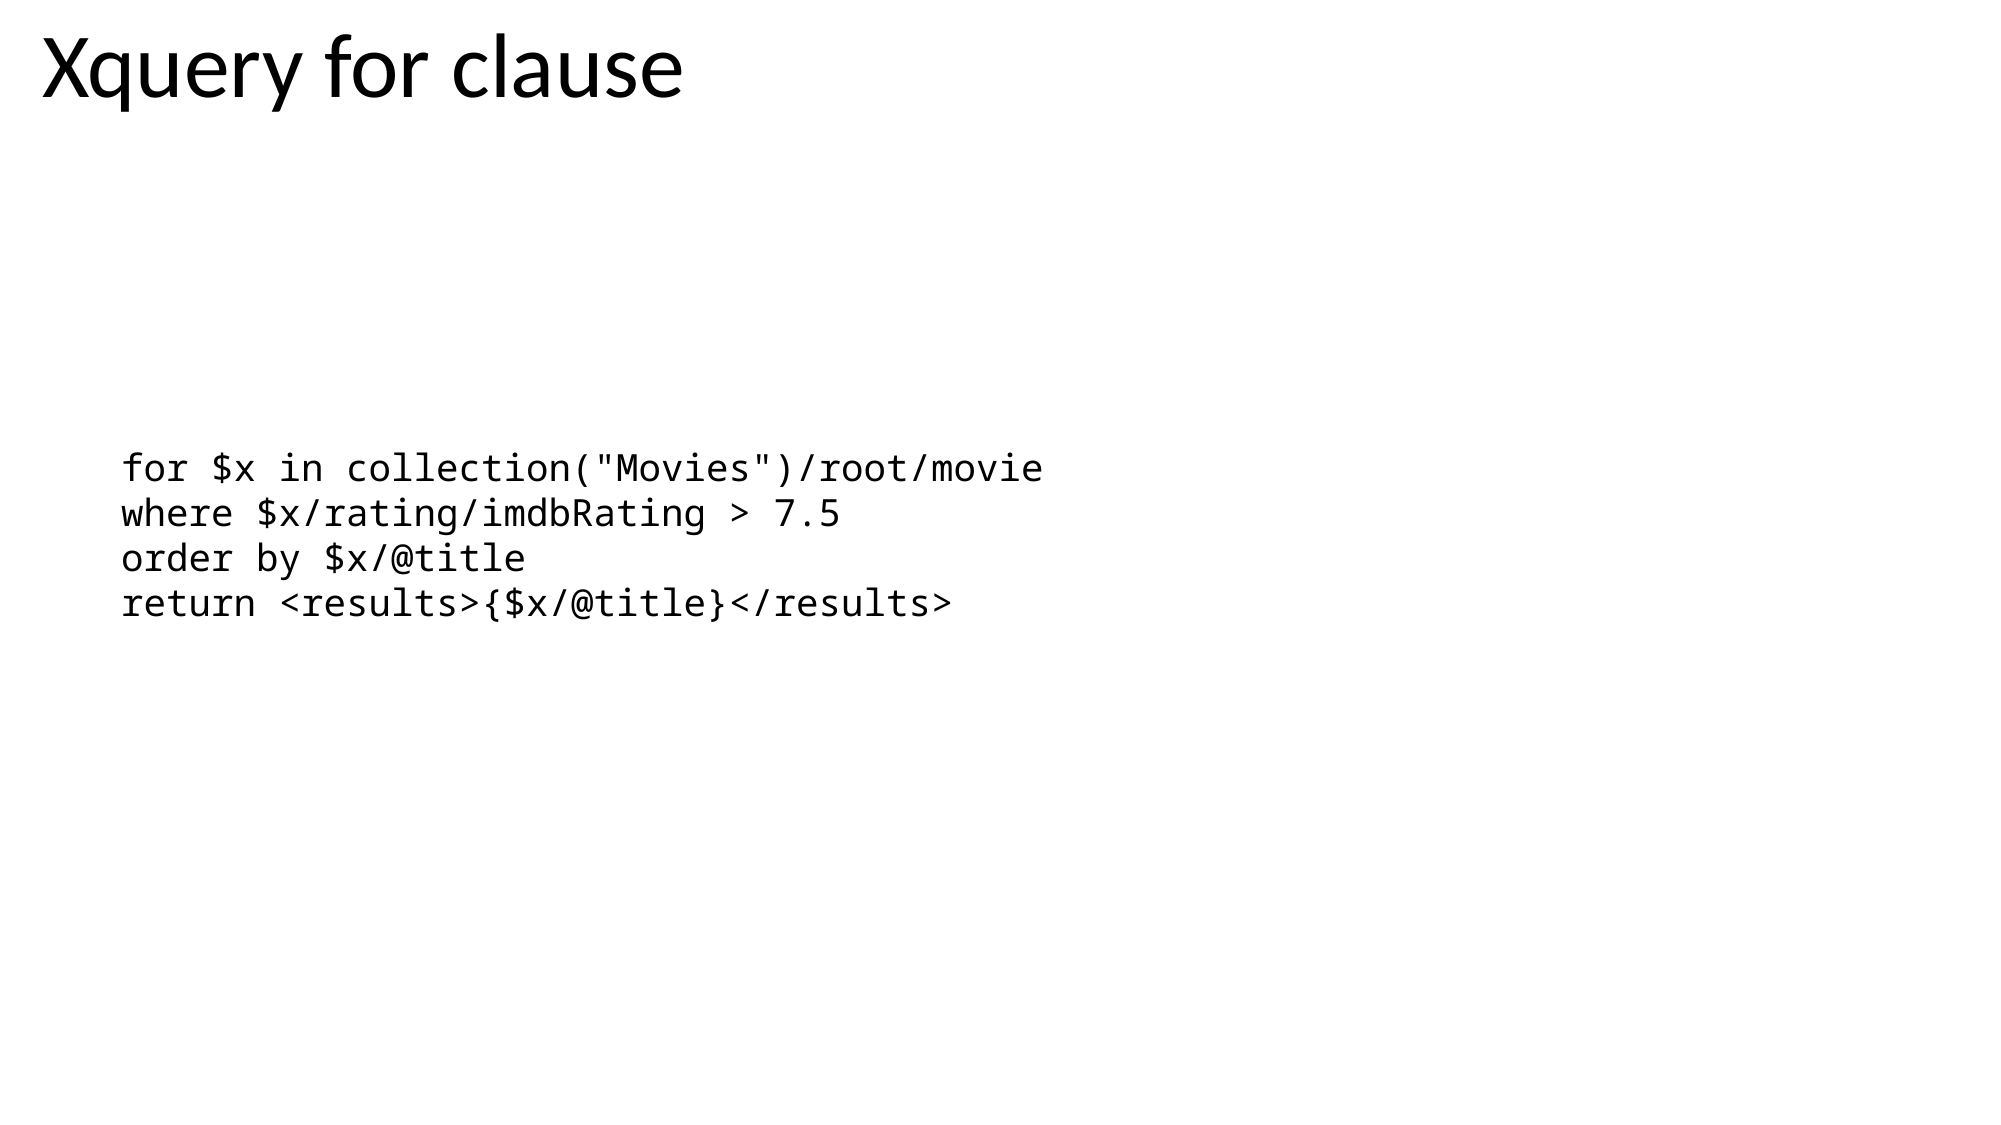

Xquery for clause
for $x in collection("Movies")/root/movie
where $x/rating/imdbRating > 7.5
order by $x/@title
return <results>{$x/@title}</results>